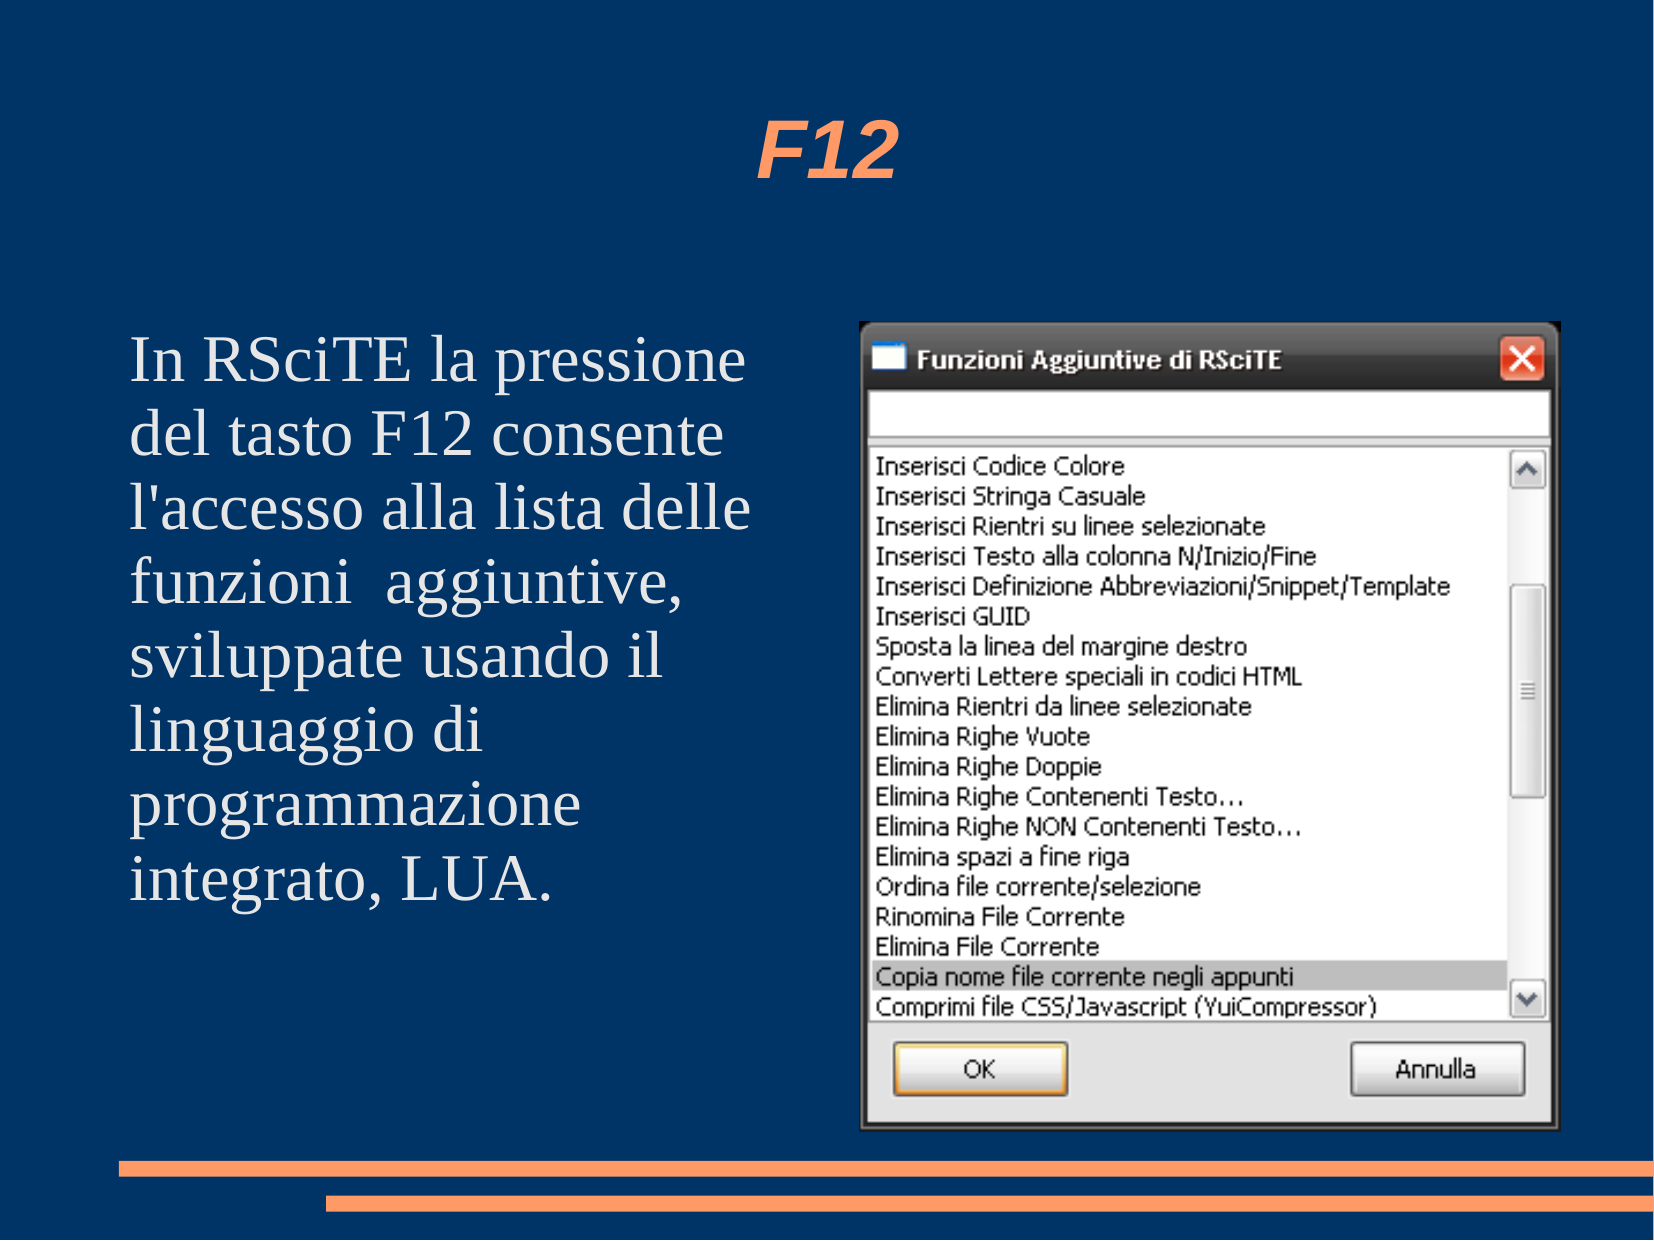

# F12
In RSciTE la pressione del tasto F12 consente l'accesso alla lista delle funzioni aggiuntive, sviluppate usando il linguaggio di programmazione integrato, LUA.